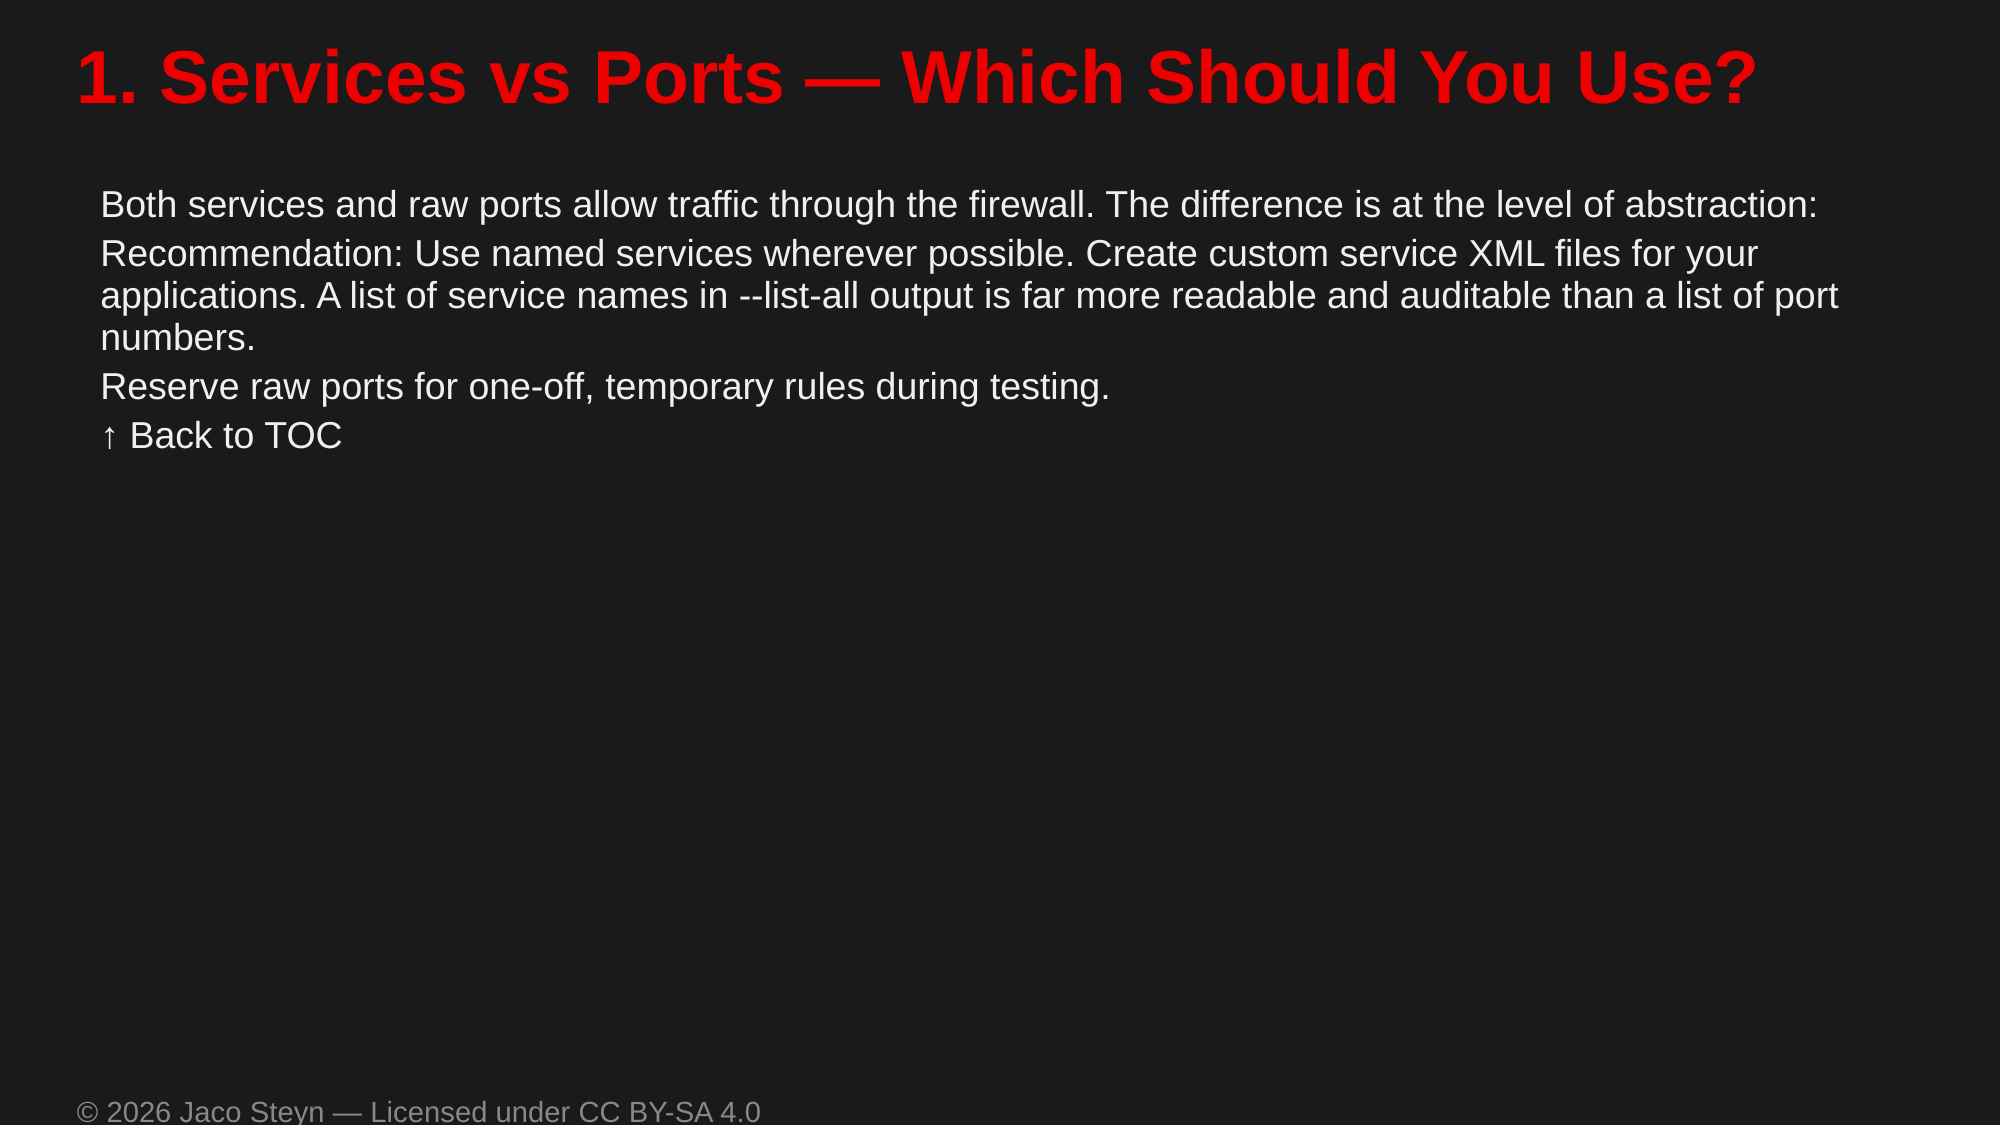

1. Services vs Ports — Which Should You Use?
Both services and raw ports allow traffic through the firewall. The difference is at the level of abstraction:
Recommendation: Use named services wherever possible. Create custom service XML files for your applications. A list of service names in --list-all output is far more readable and auditable than a list of port numbers.
Reserve raw ports for one-off, temporary rules during testing.
↑ Back to TOC
© 2026 Jaco Steyn — Licensed under CC BY-SA 4.0